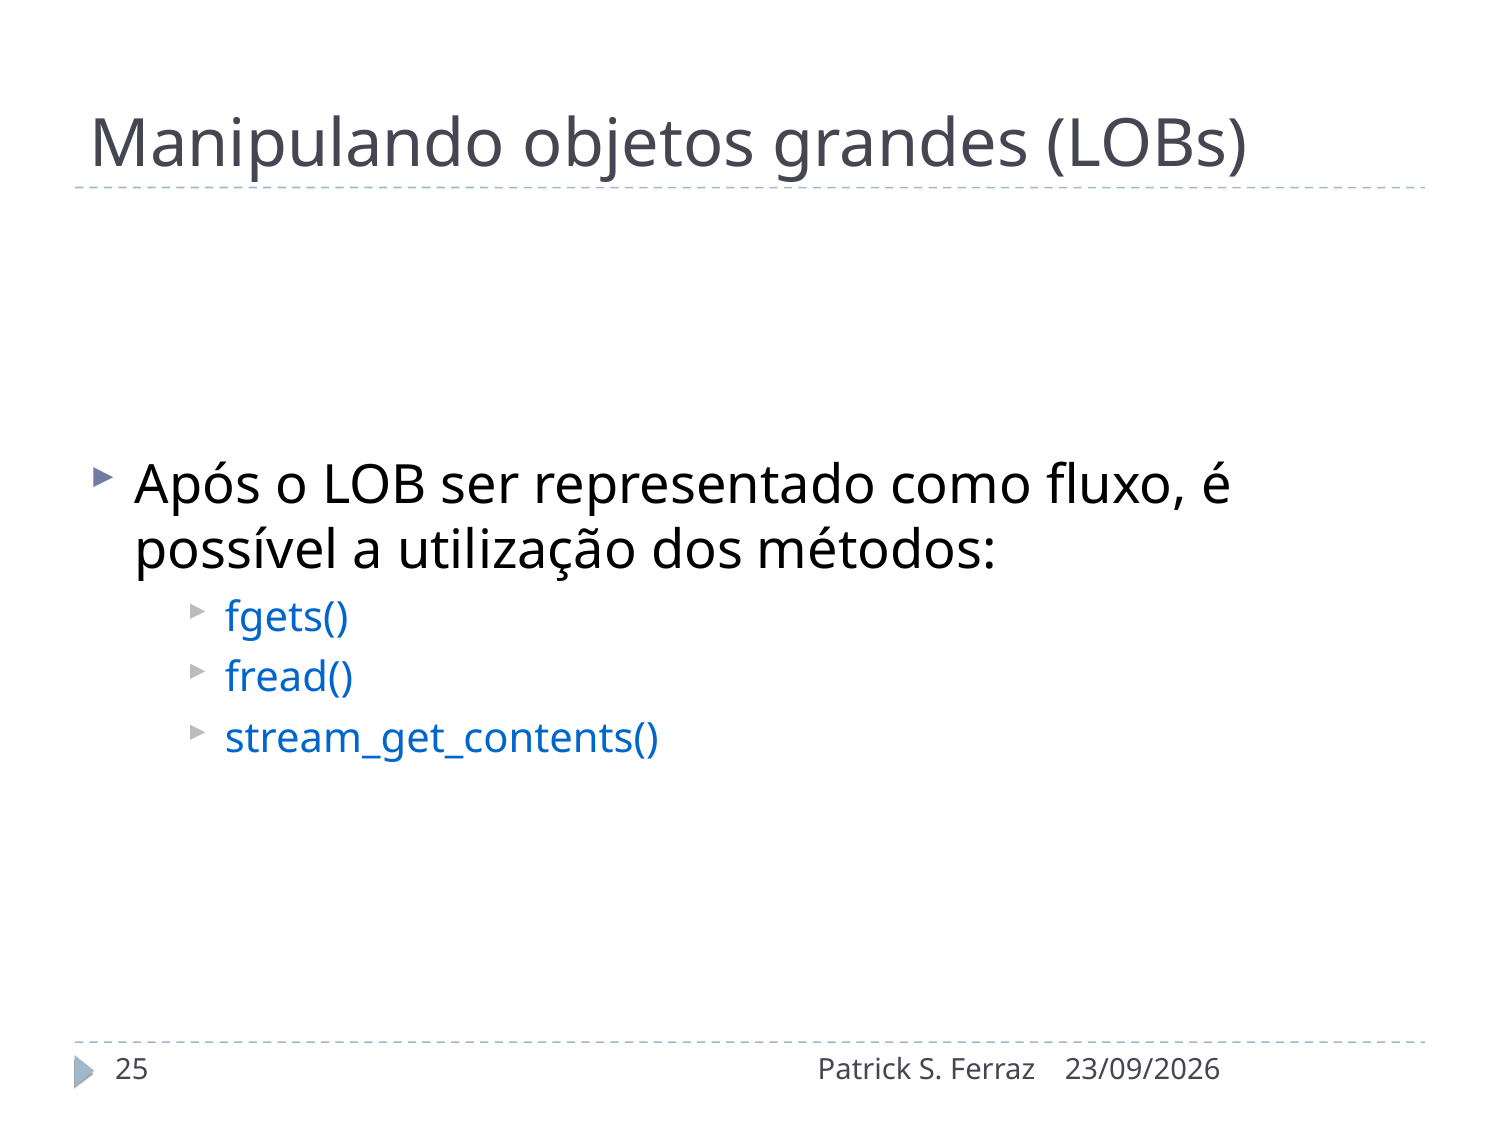

# Manipulando objetos grandes (LOBs)
Após o LOB ser representado como fluxo, é possível a utilização dos métodos:
fgets()
fread()
stream_get_contents()
Patrick S. Ferraz